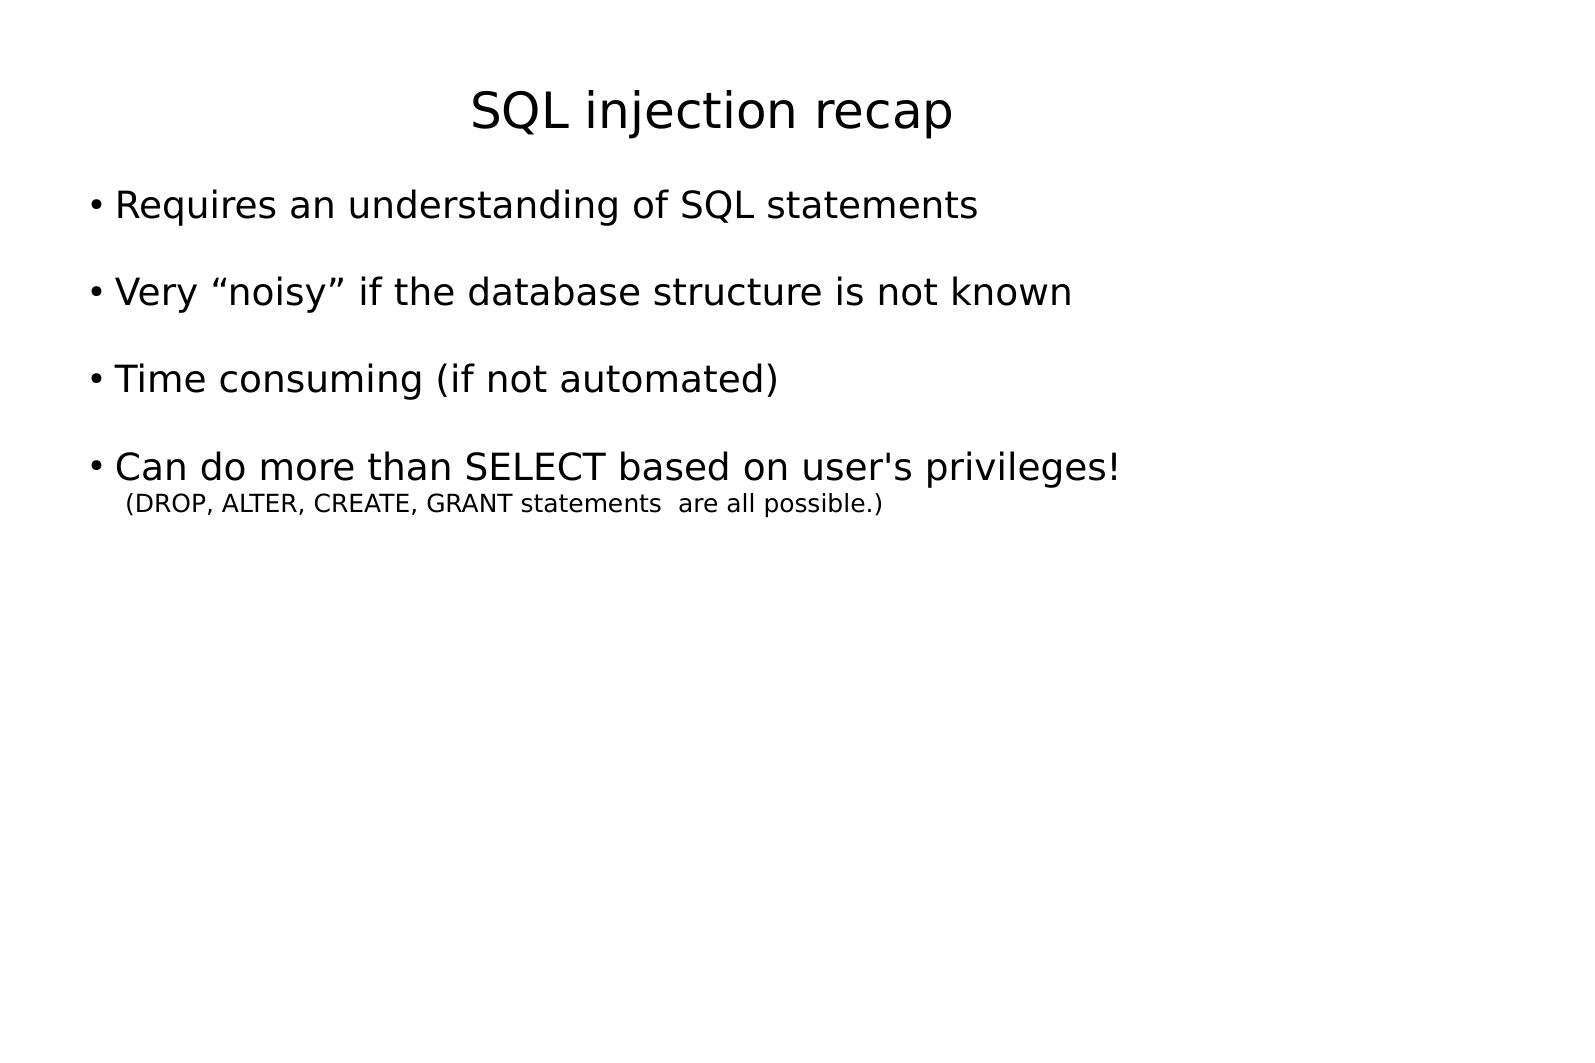

SQL injection recap
 Requires an understanding of SQL statements
 Very “noisy” if the database structure is not known
 Time consuming (if not automated)
 Can do more than SELECT based on user's privileges!
(DROP, ALTER, CREATE, GRANT statements are all possible.)